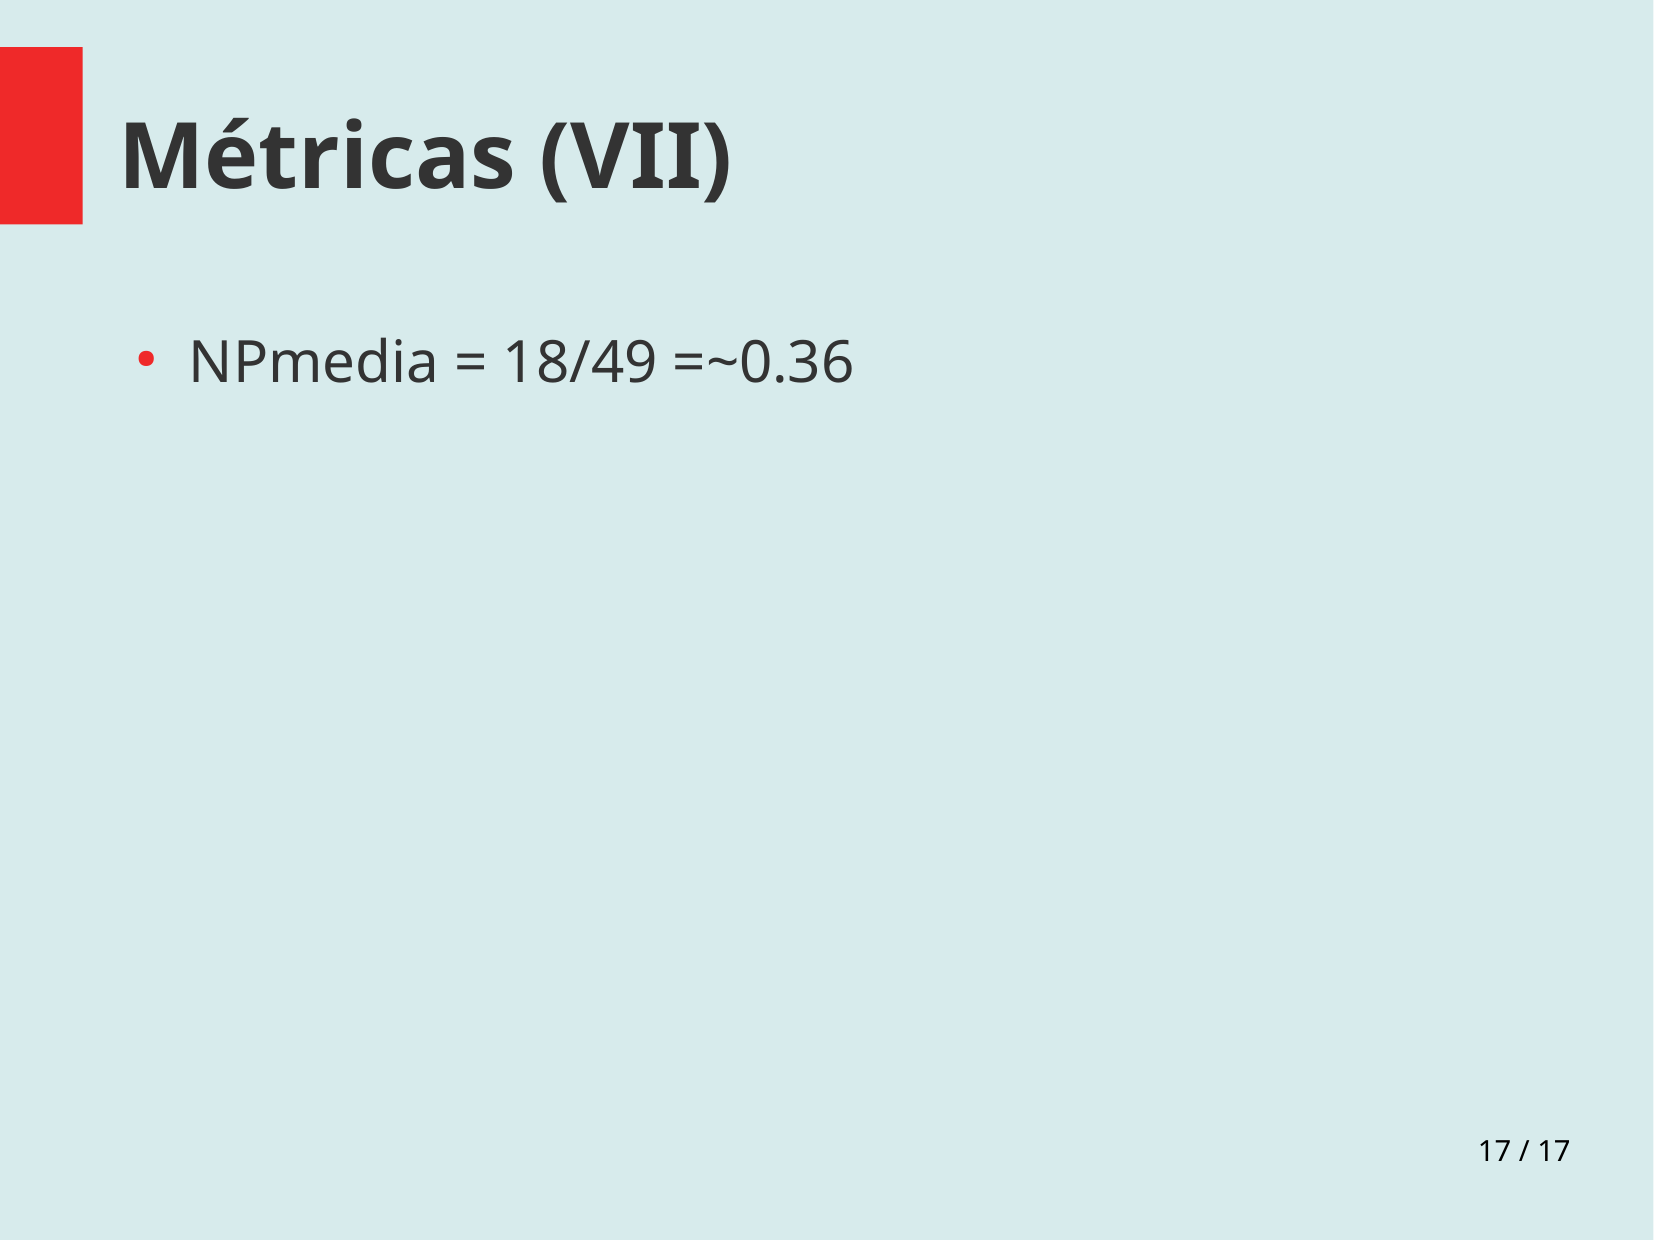

# Métricas (VII)
NPmedia = 18/49 =~0.36
17